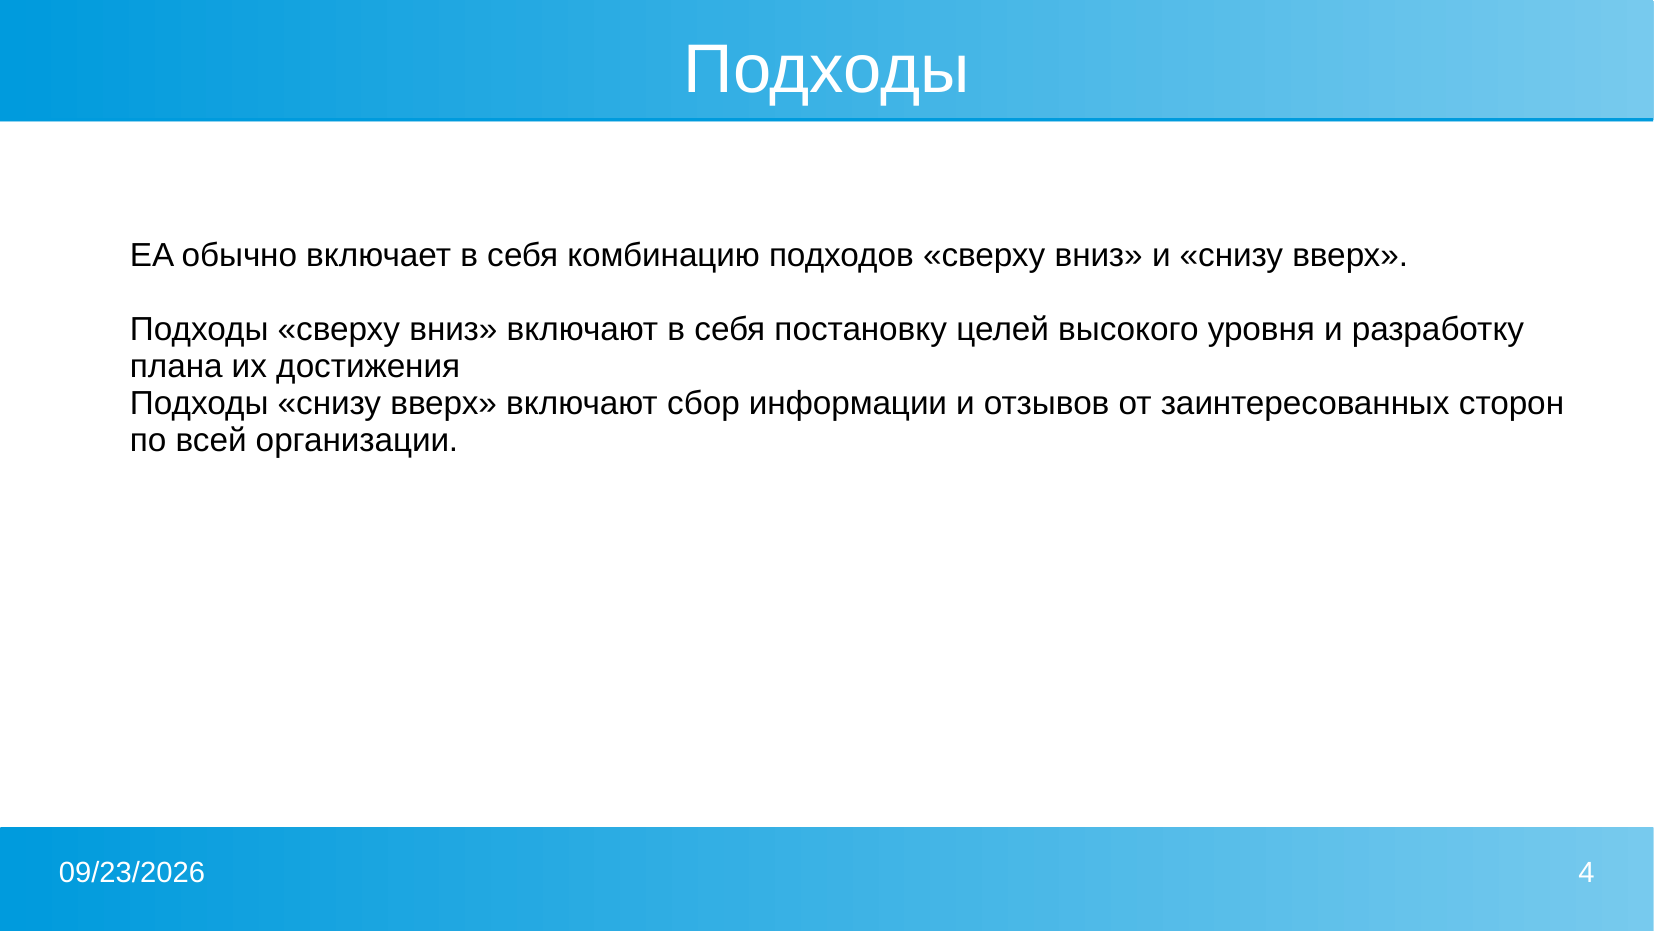

# Подходы
EA обычно включает в себя комбинацию подходов «сверху вниз» и «снизу вверх».
Подходы «сверху вниз» включают в себя постановку целей высокого уровня и разработку плана их достижения
Подходы «снизу вверх» включают сбор информации и отзывов от заинтересованных сторон по всей организации.
4